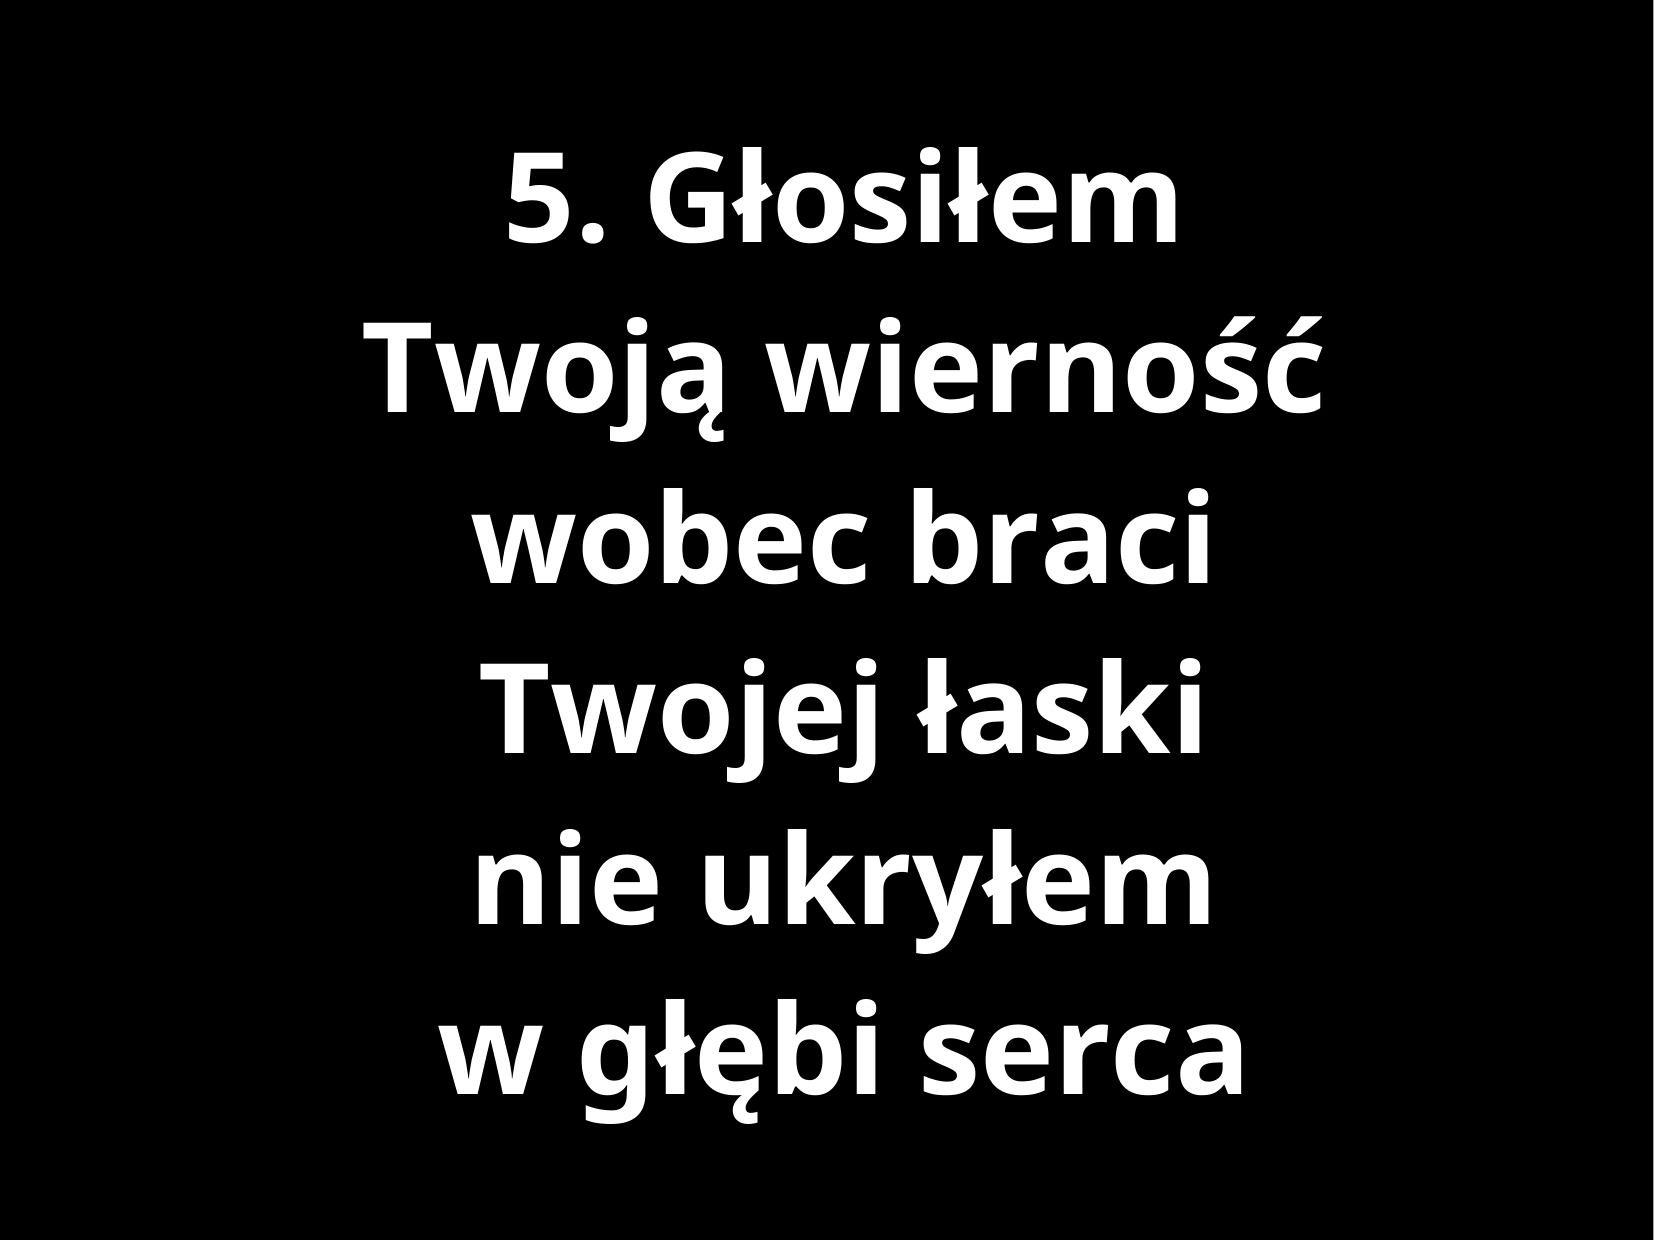

# 5. Głosiłem
Twoją wierność
wobec braci
Twojej łaski
nie ukryłem
w głębi serca